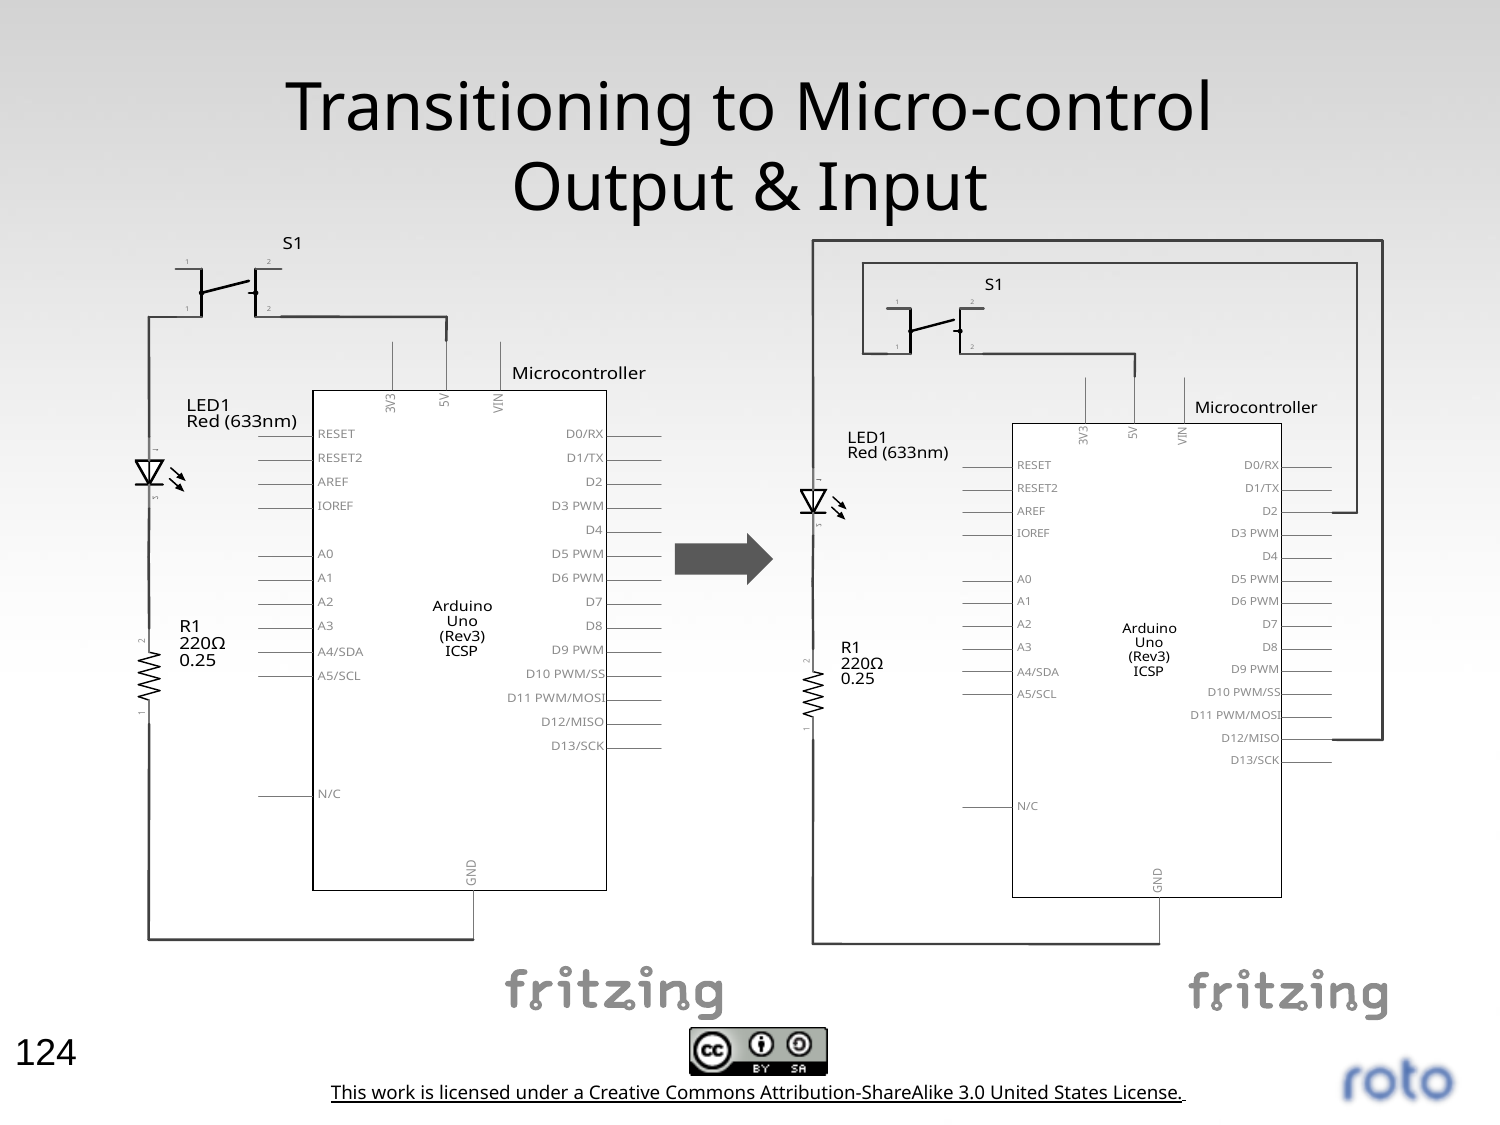

# Transitioning to Micro-control Output & Input